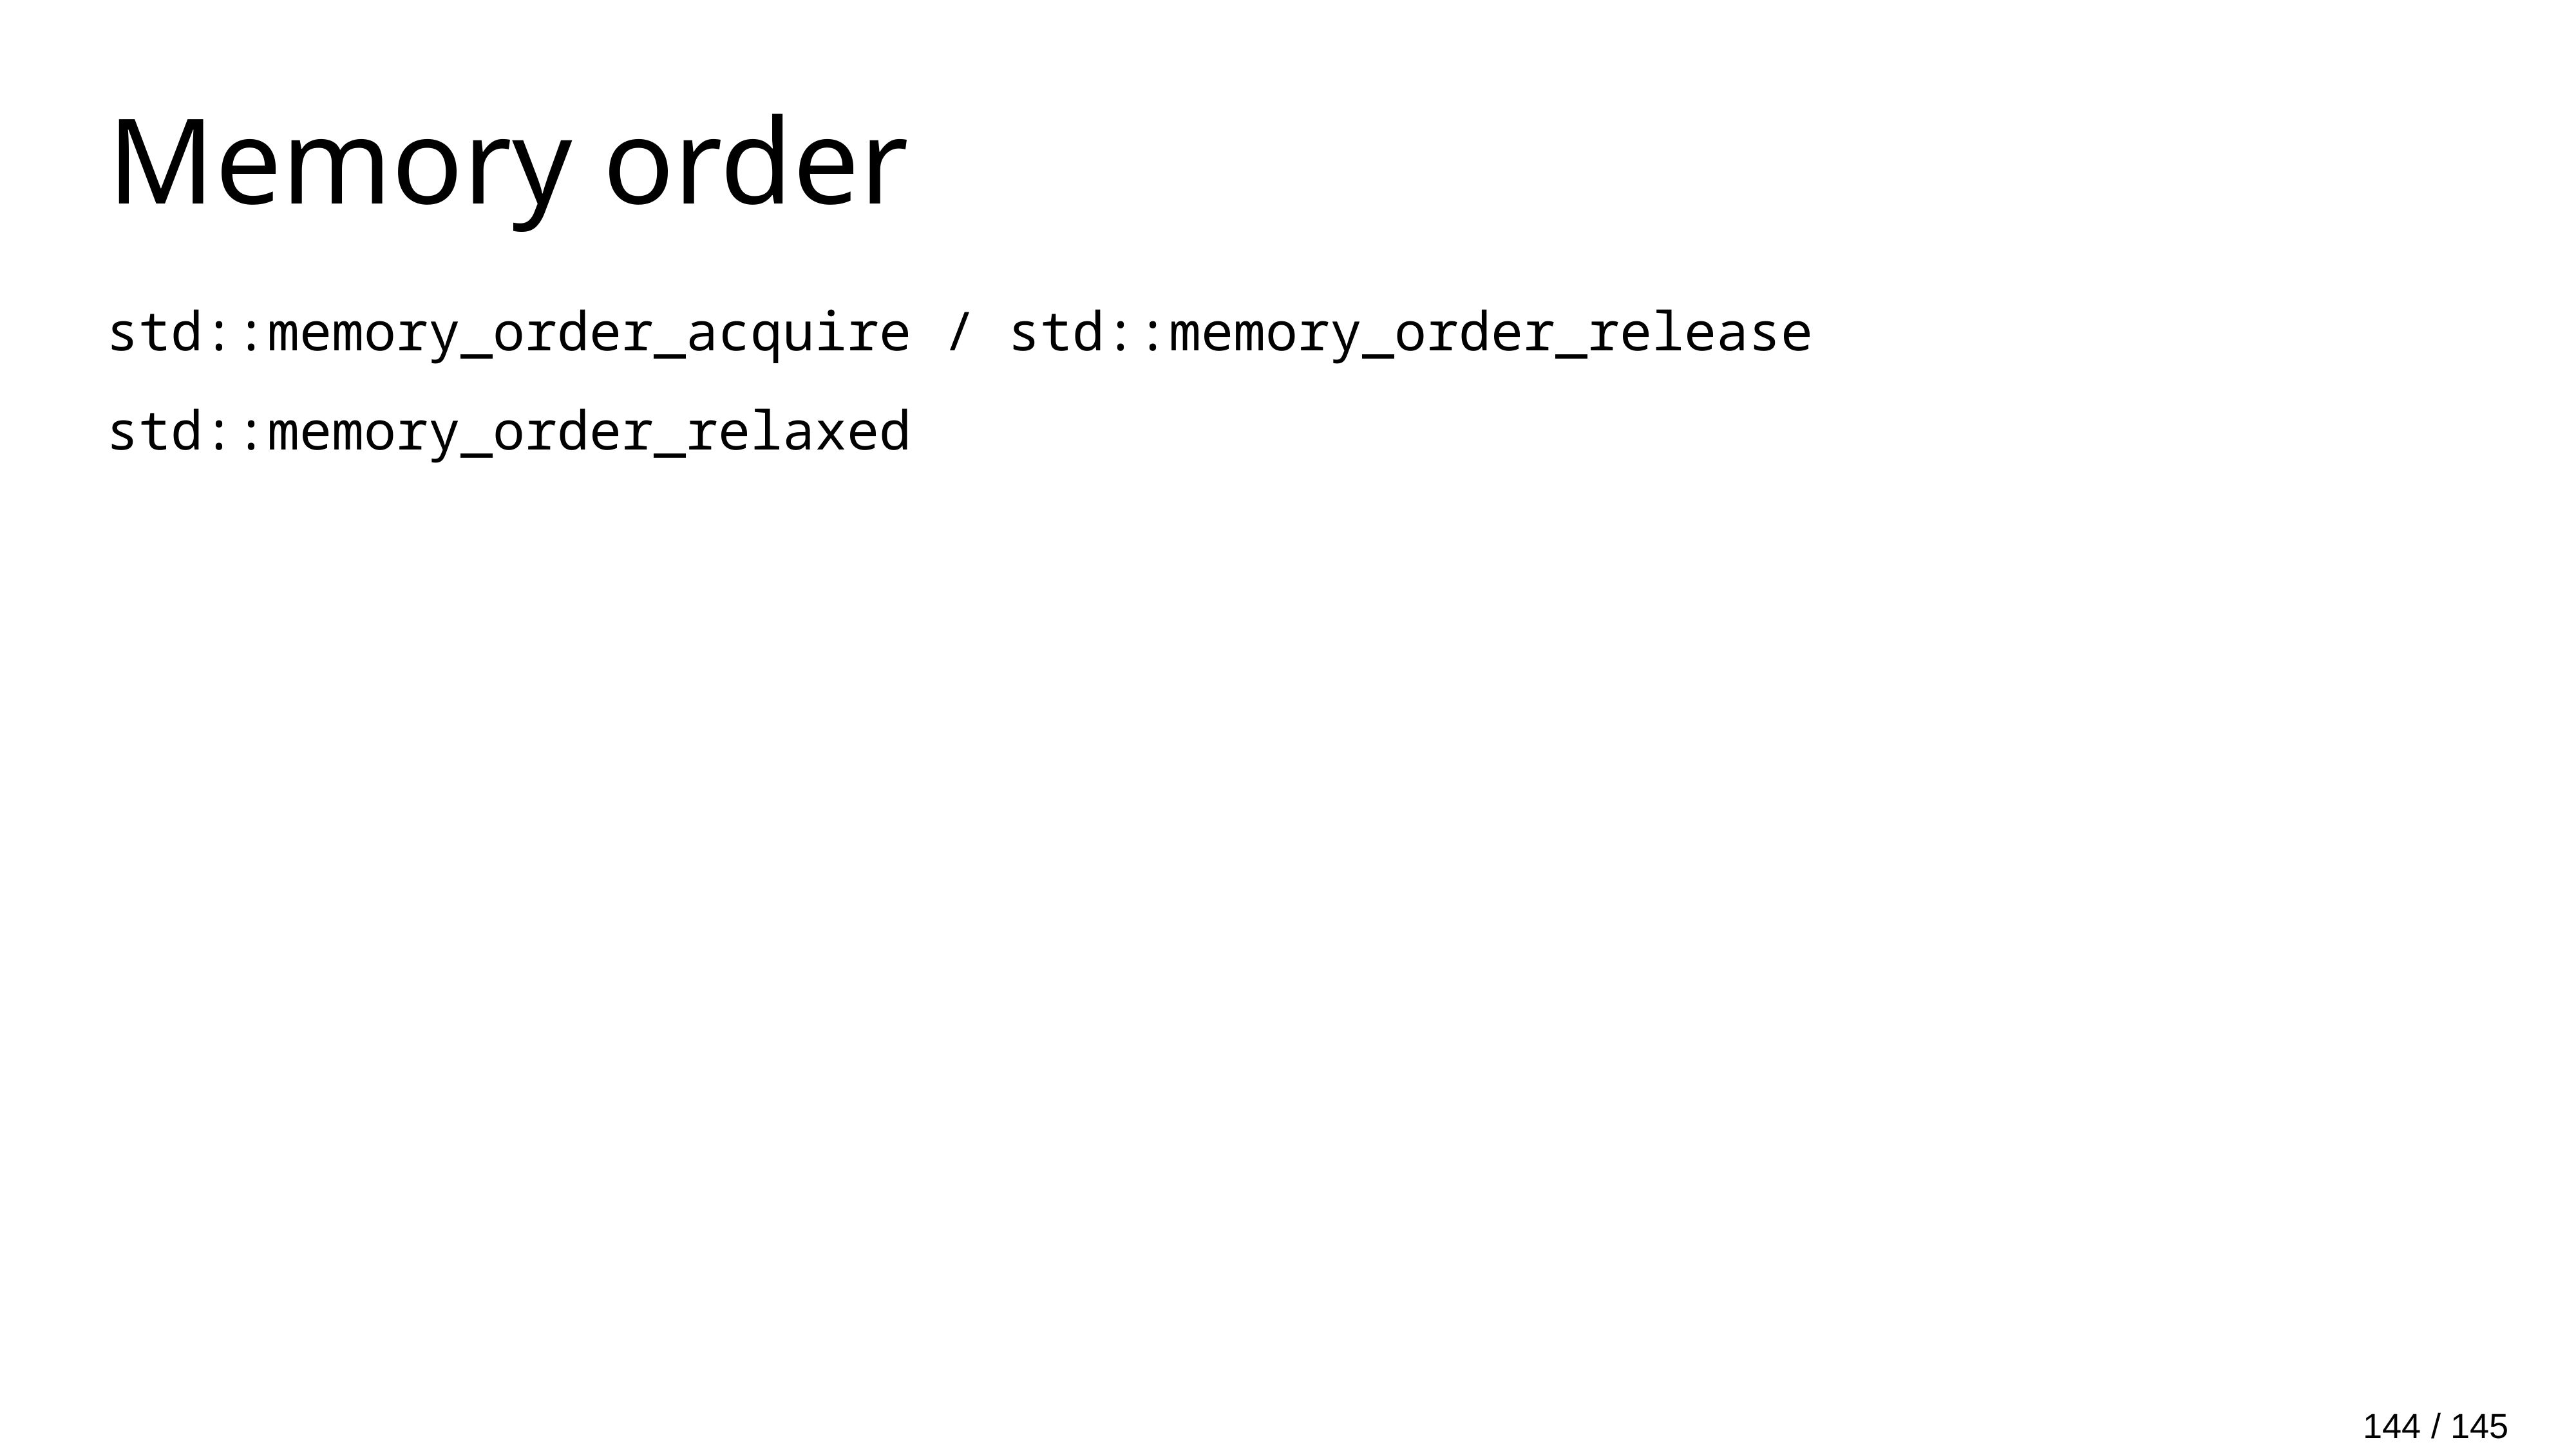

# Memory order
std::memory_order_acquire / std::memory_order_release
std::memory_order_relaxed